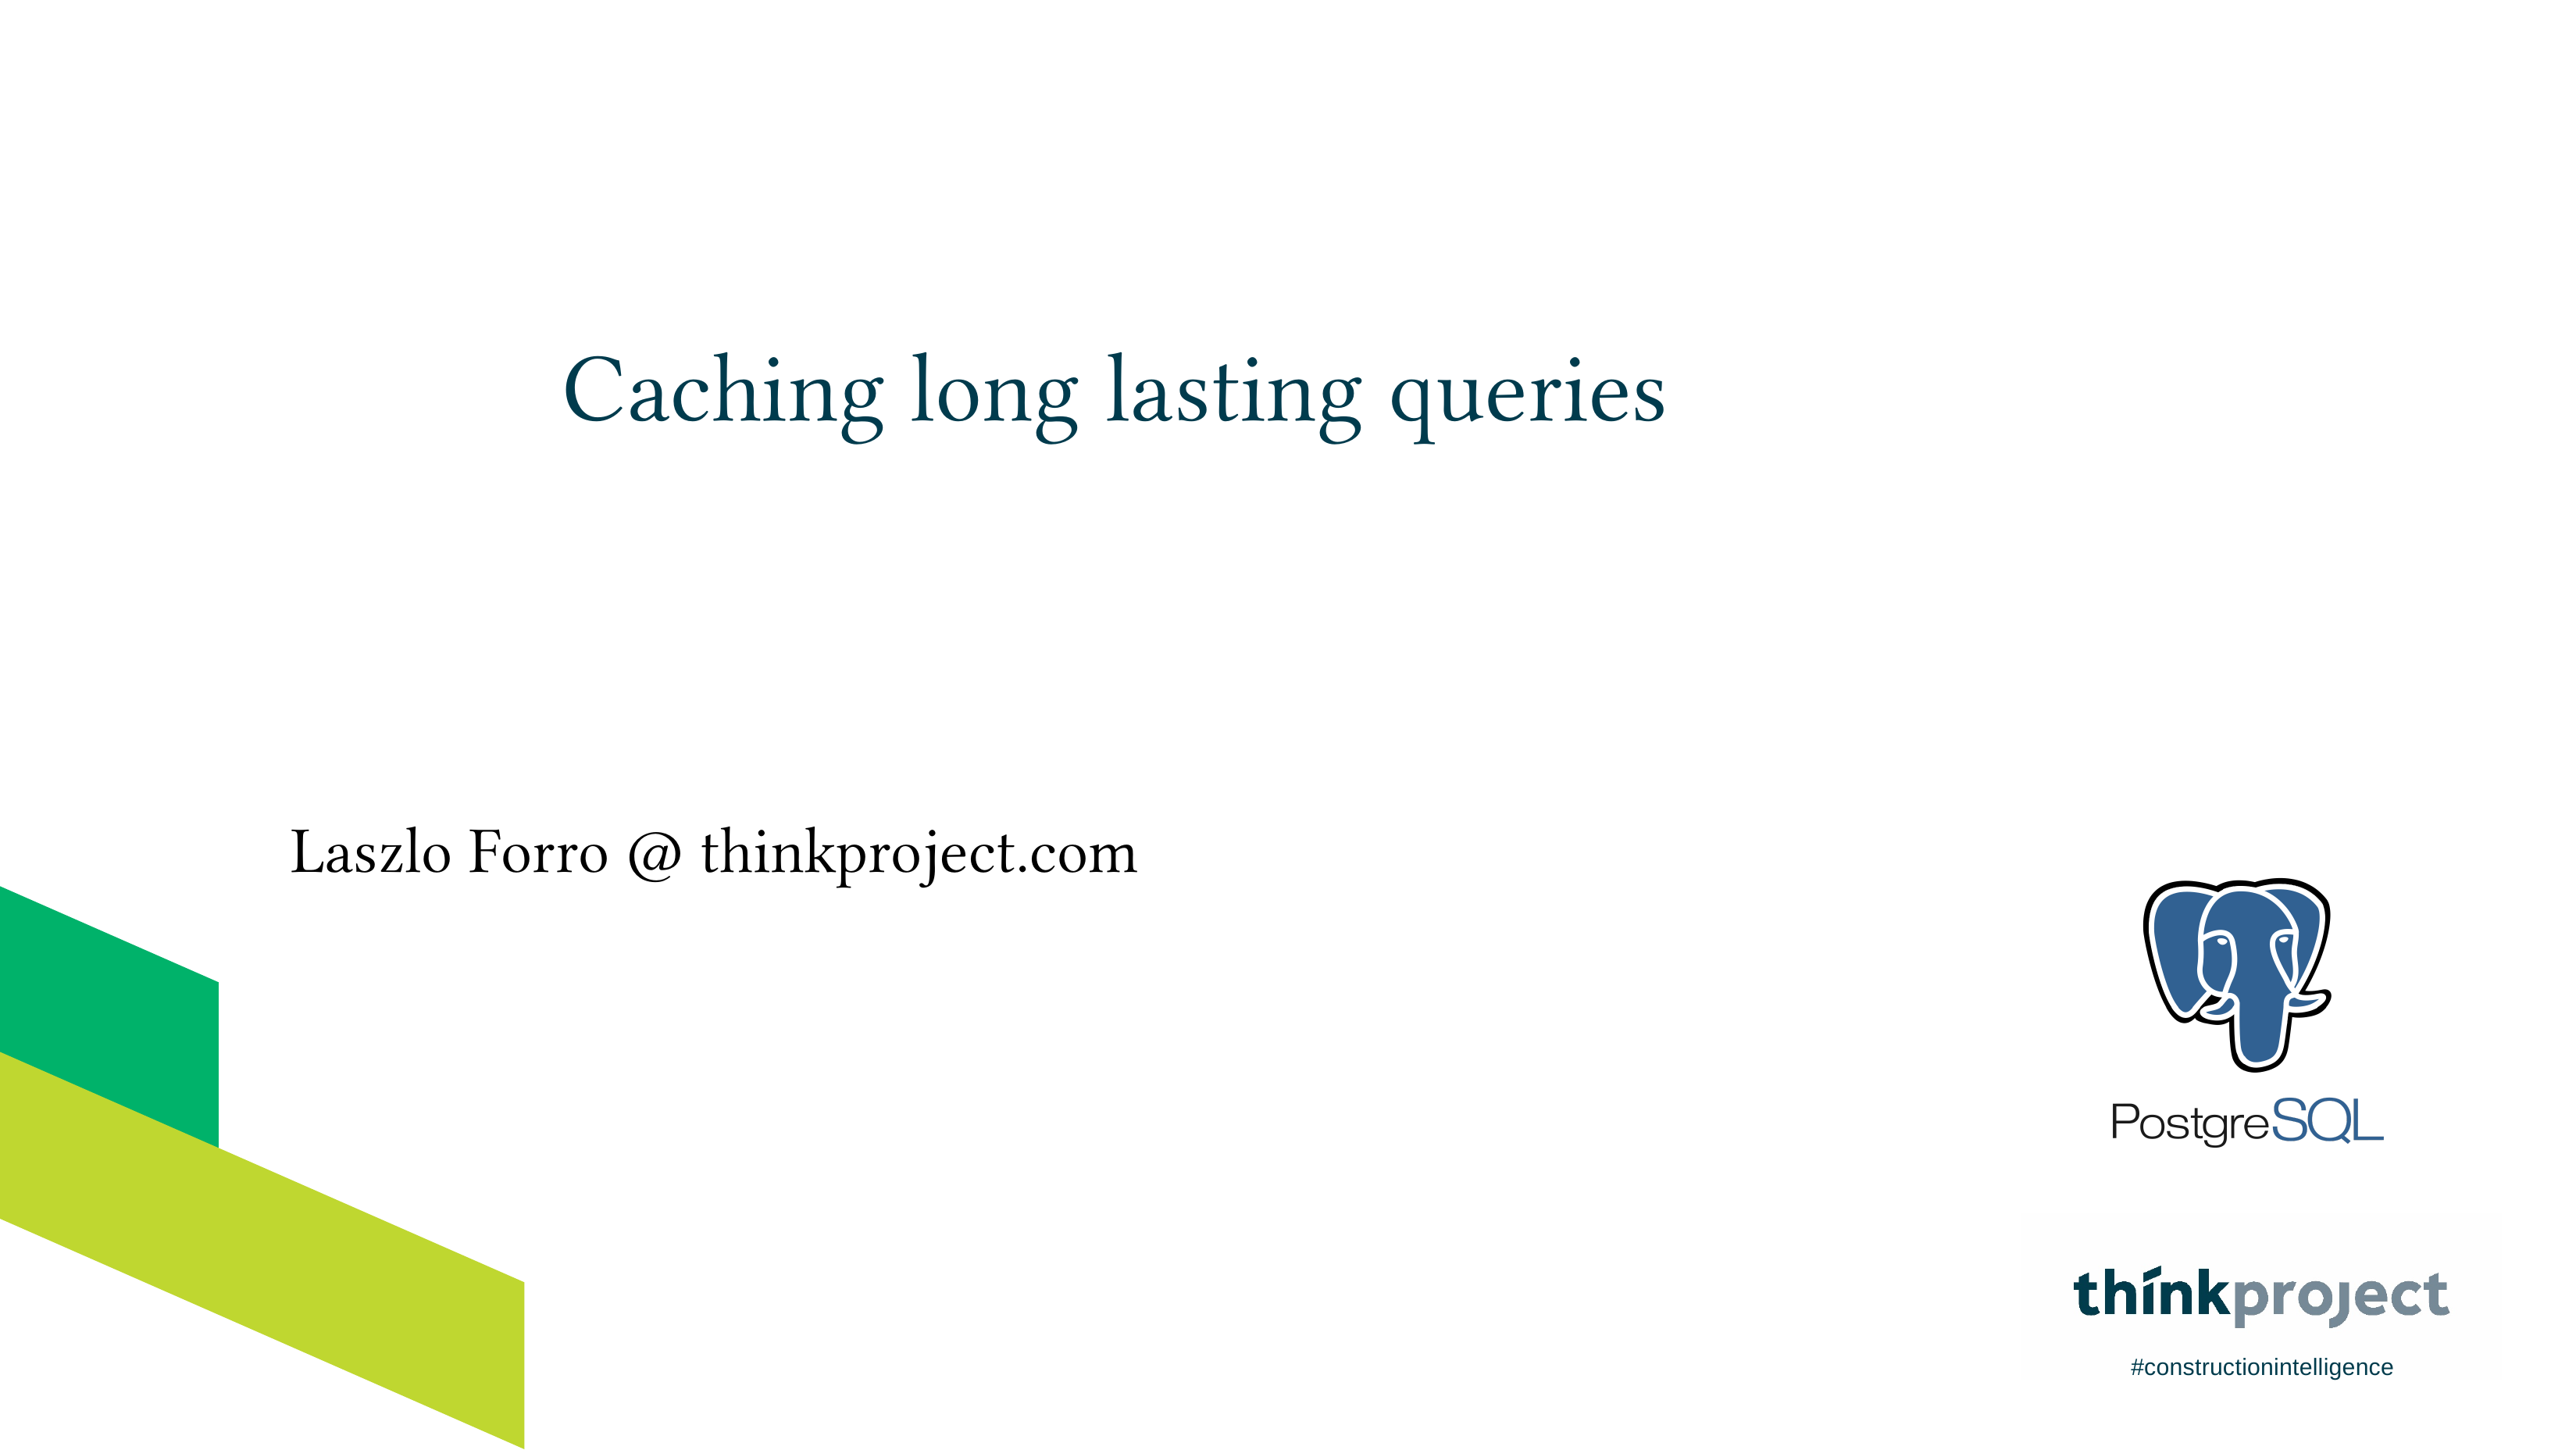

# Caching long lasting queries
Laszlo Forro @ thinkproject.com